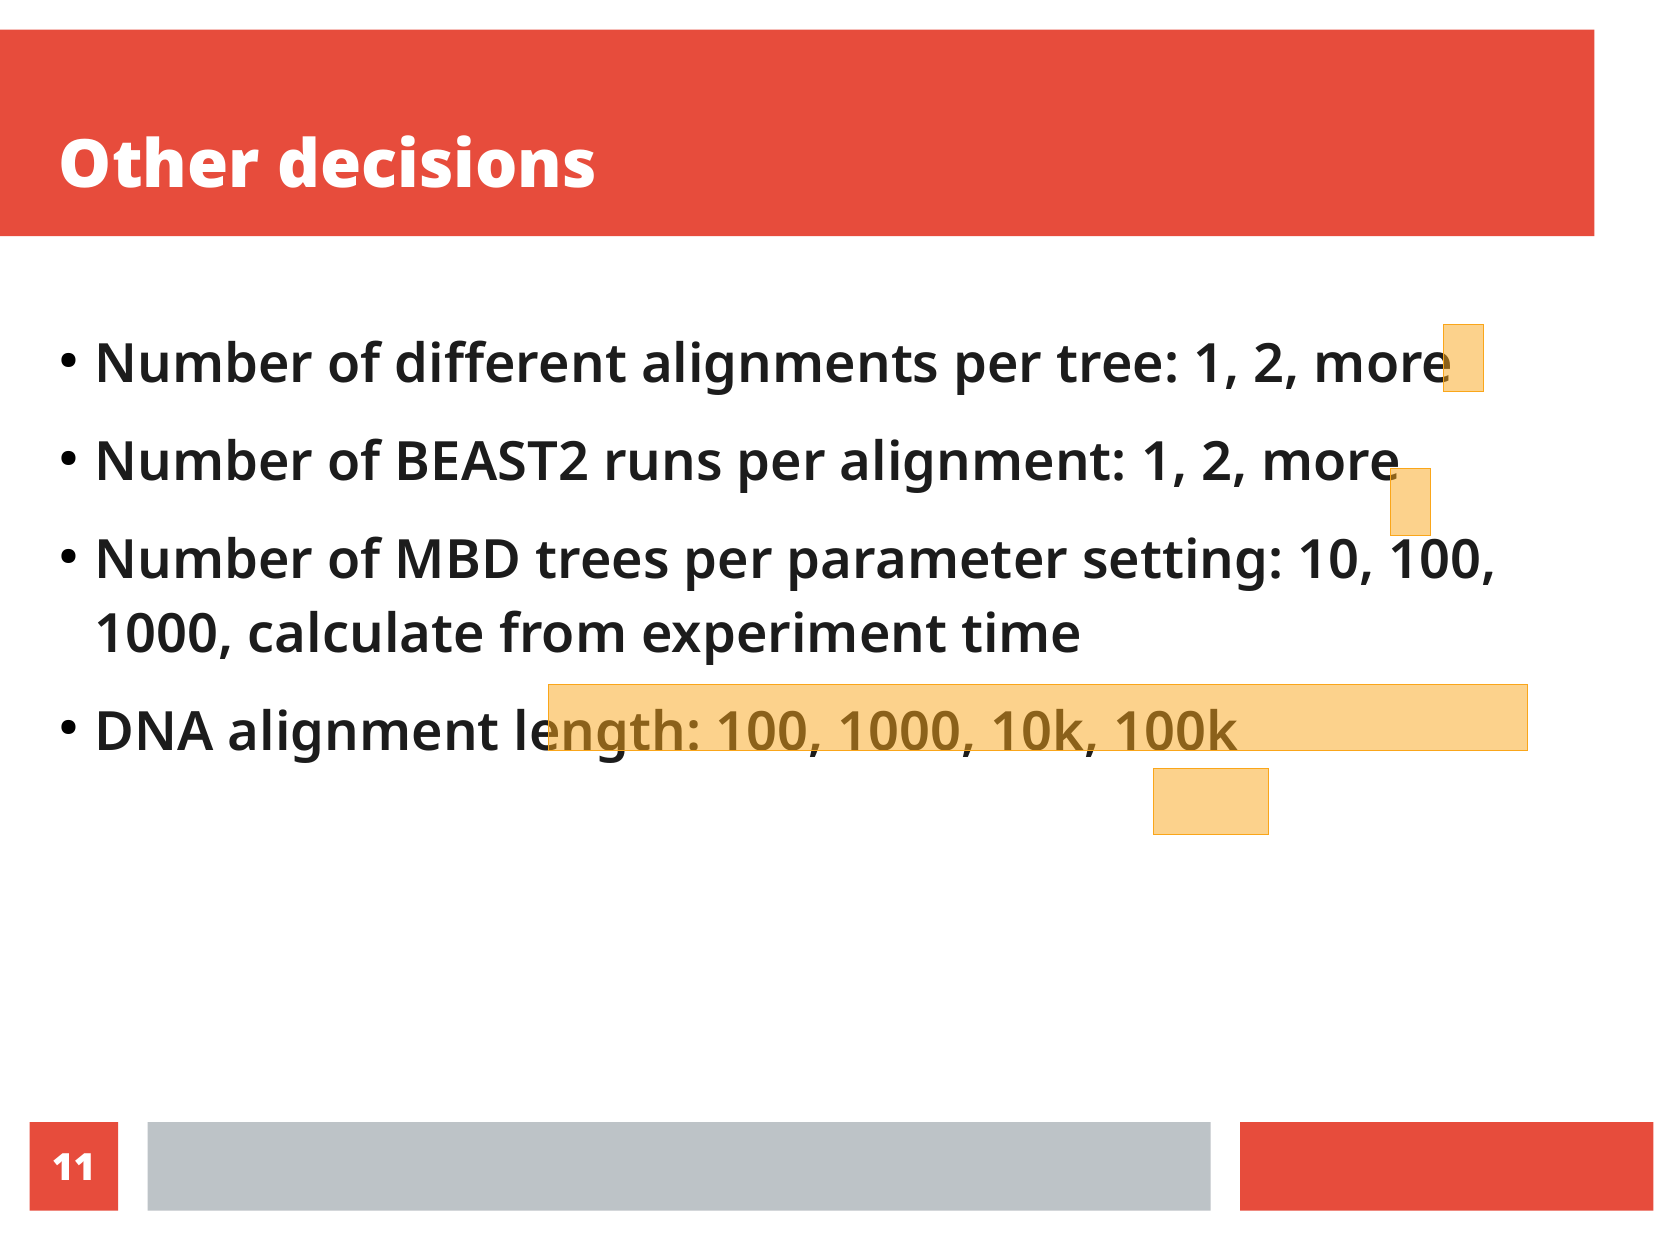

# Other decisions
Number of different alignments per tree: 1, 2, more
Number of BEAST2 runs per alignment: 1, 2, more
Number of MBD trees per parameter setting: 10, 100, 1000, calculate from experiment time
DNA alignment length: 100, 1000, 10k, 100k
11